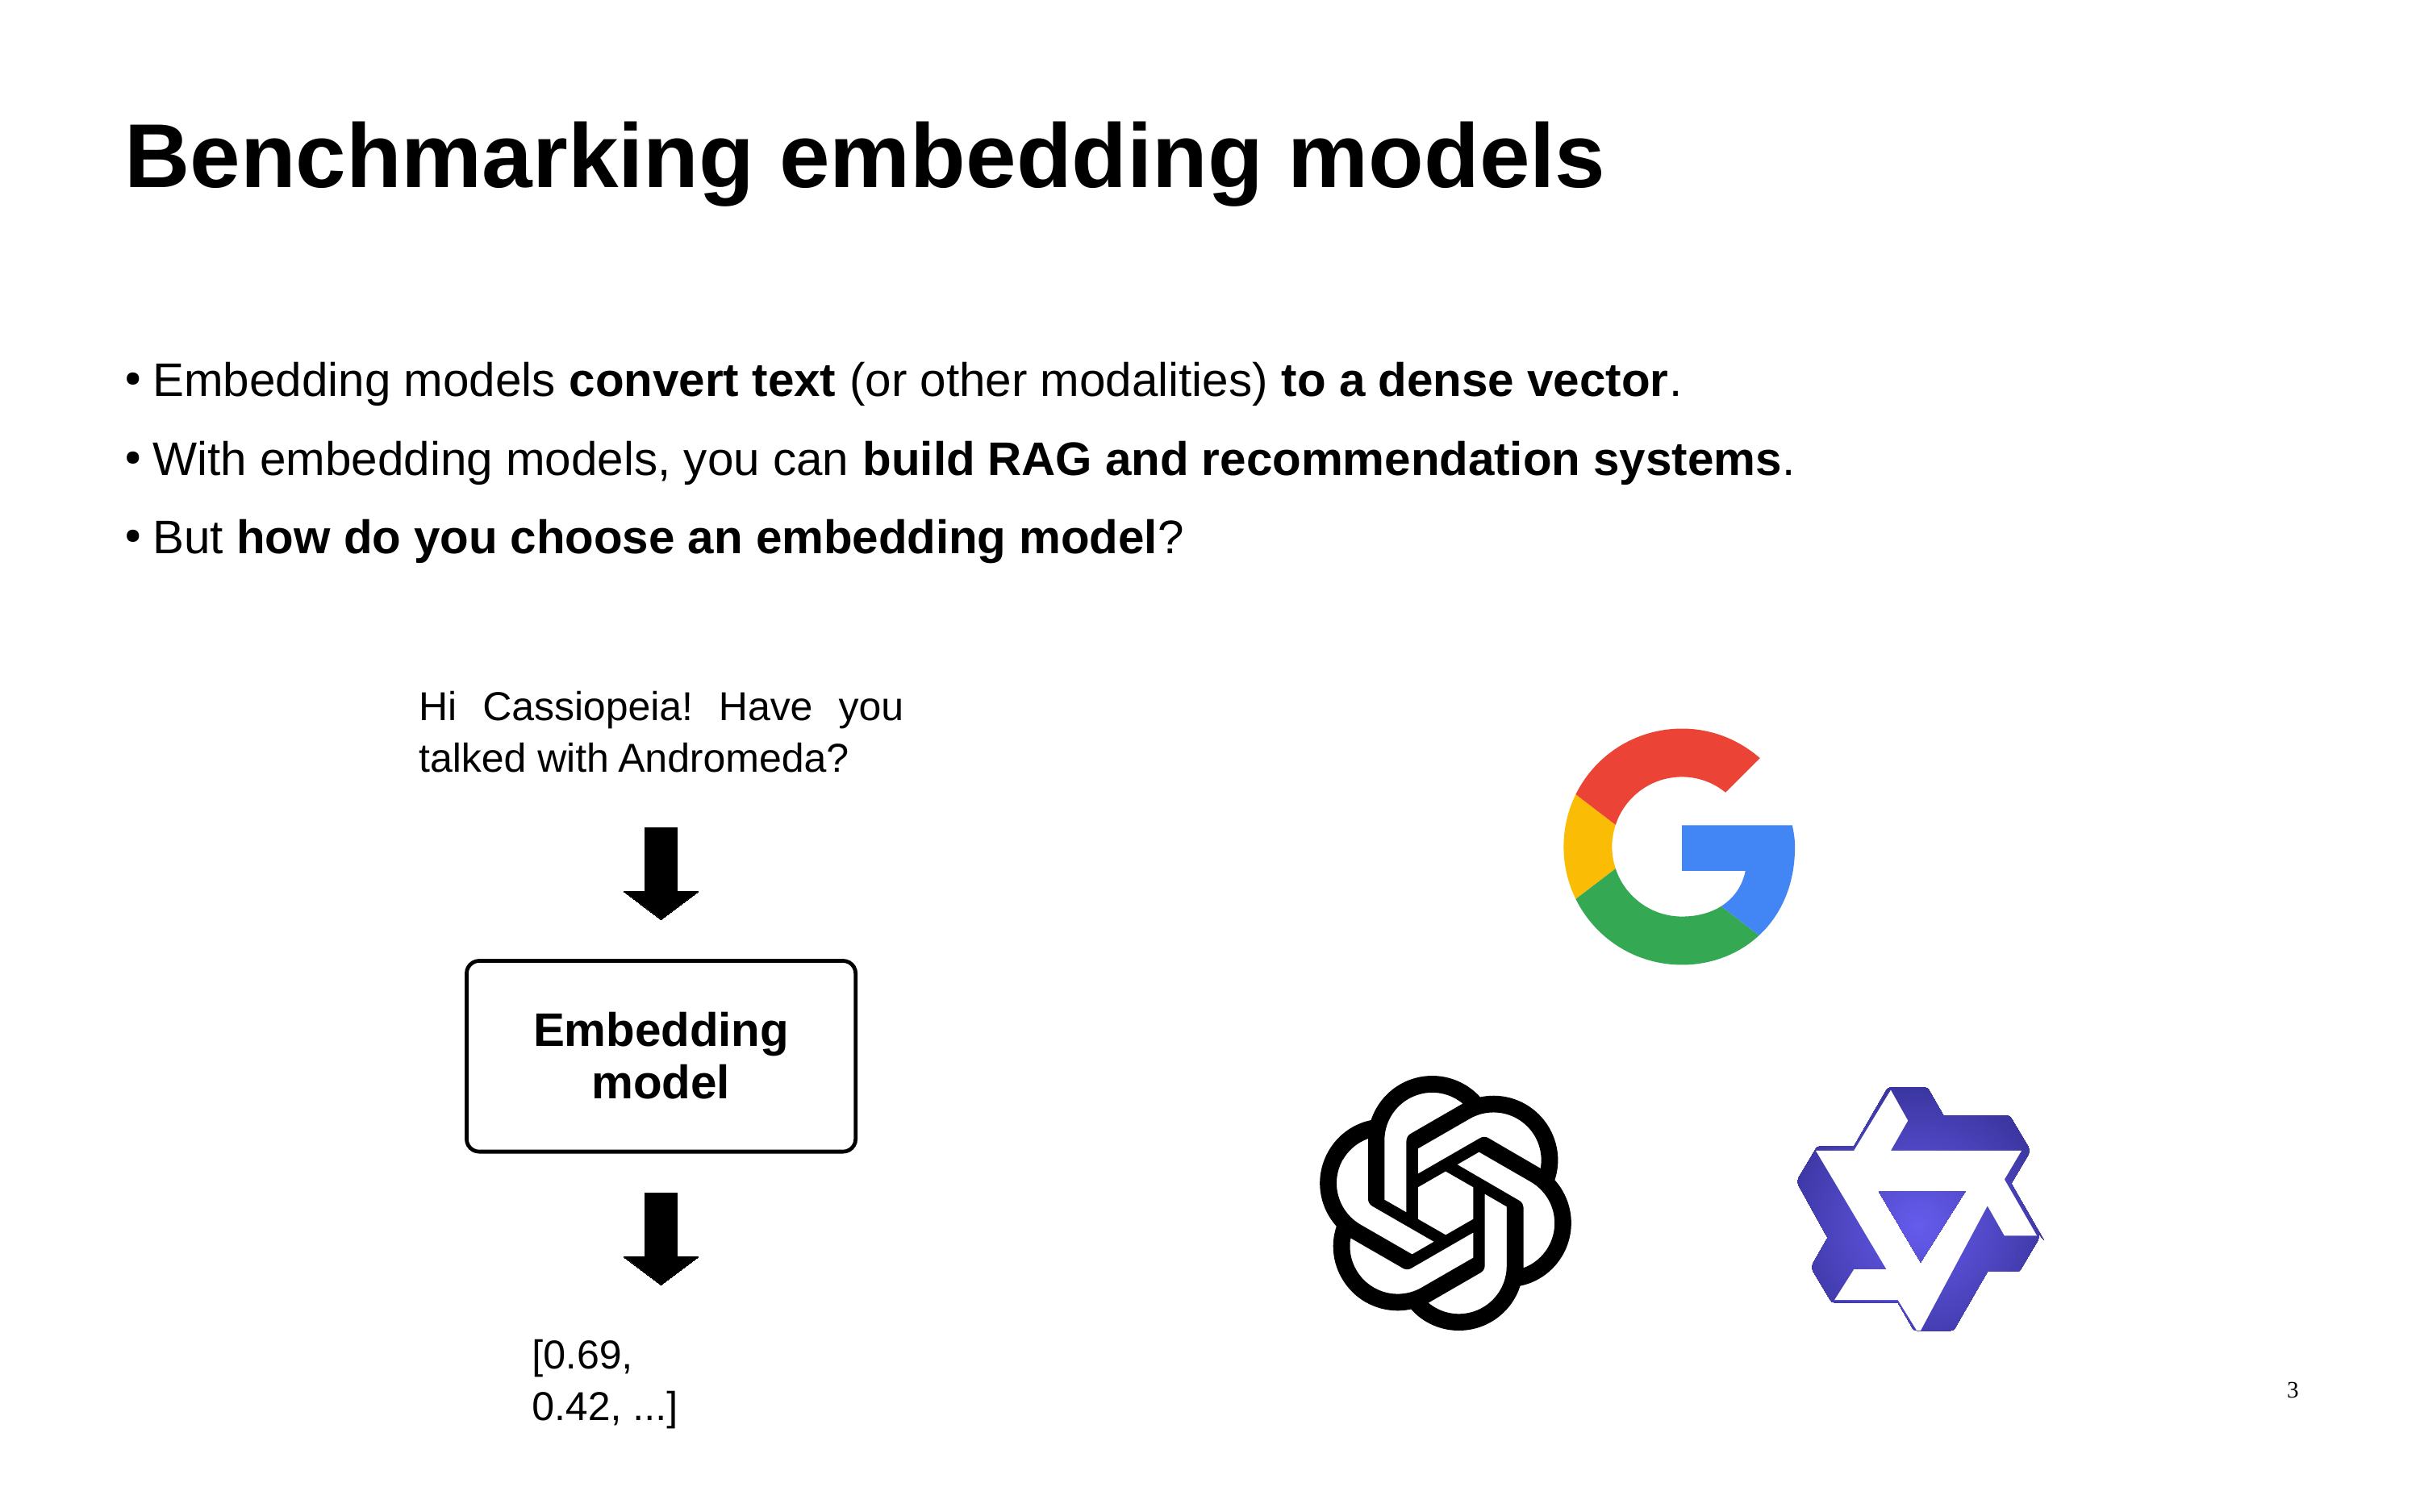

Benchmarking embedding models
Embedding models convert text (or other modalities) to a dense vector.
With embedding models, you can build RAG and recommendation systems.
But how do you choose an embedding model?
Hi Cassiopeia! Have you talked with Andromeda?
Embedding model
[0.69, 0.42, ...]
3